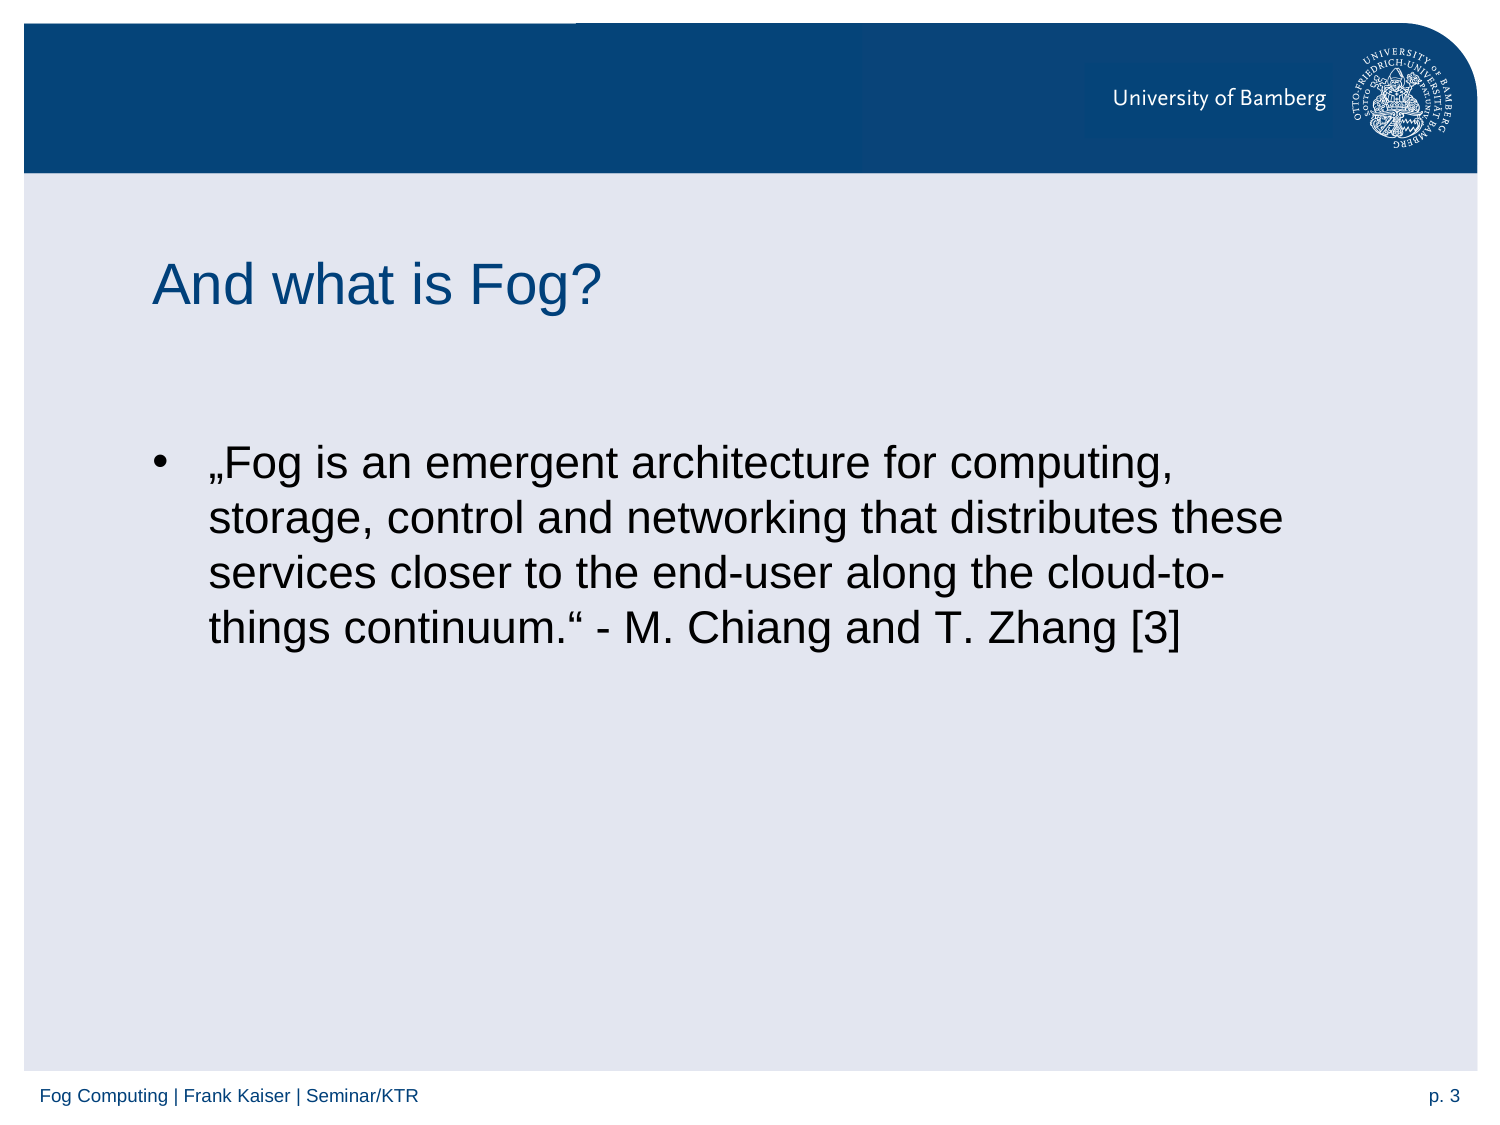

# And what is Fog?
„Fog is an emergent architecture for computing, storage, control and networking that distributes these services closer to the end-user along the cloud-to-things continuum.“ - M. Chiang and T. Zhang [3]